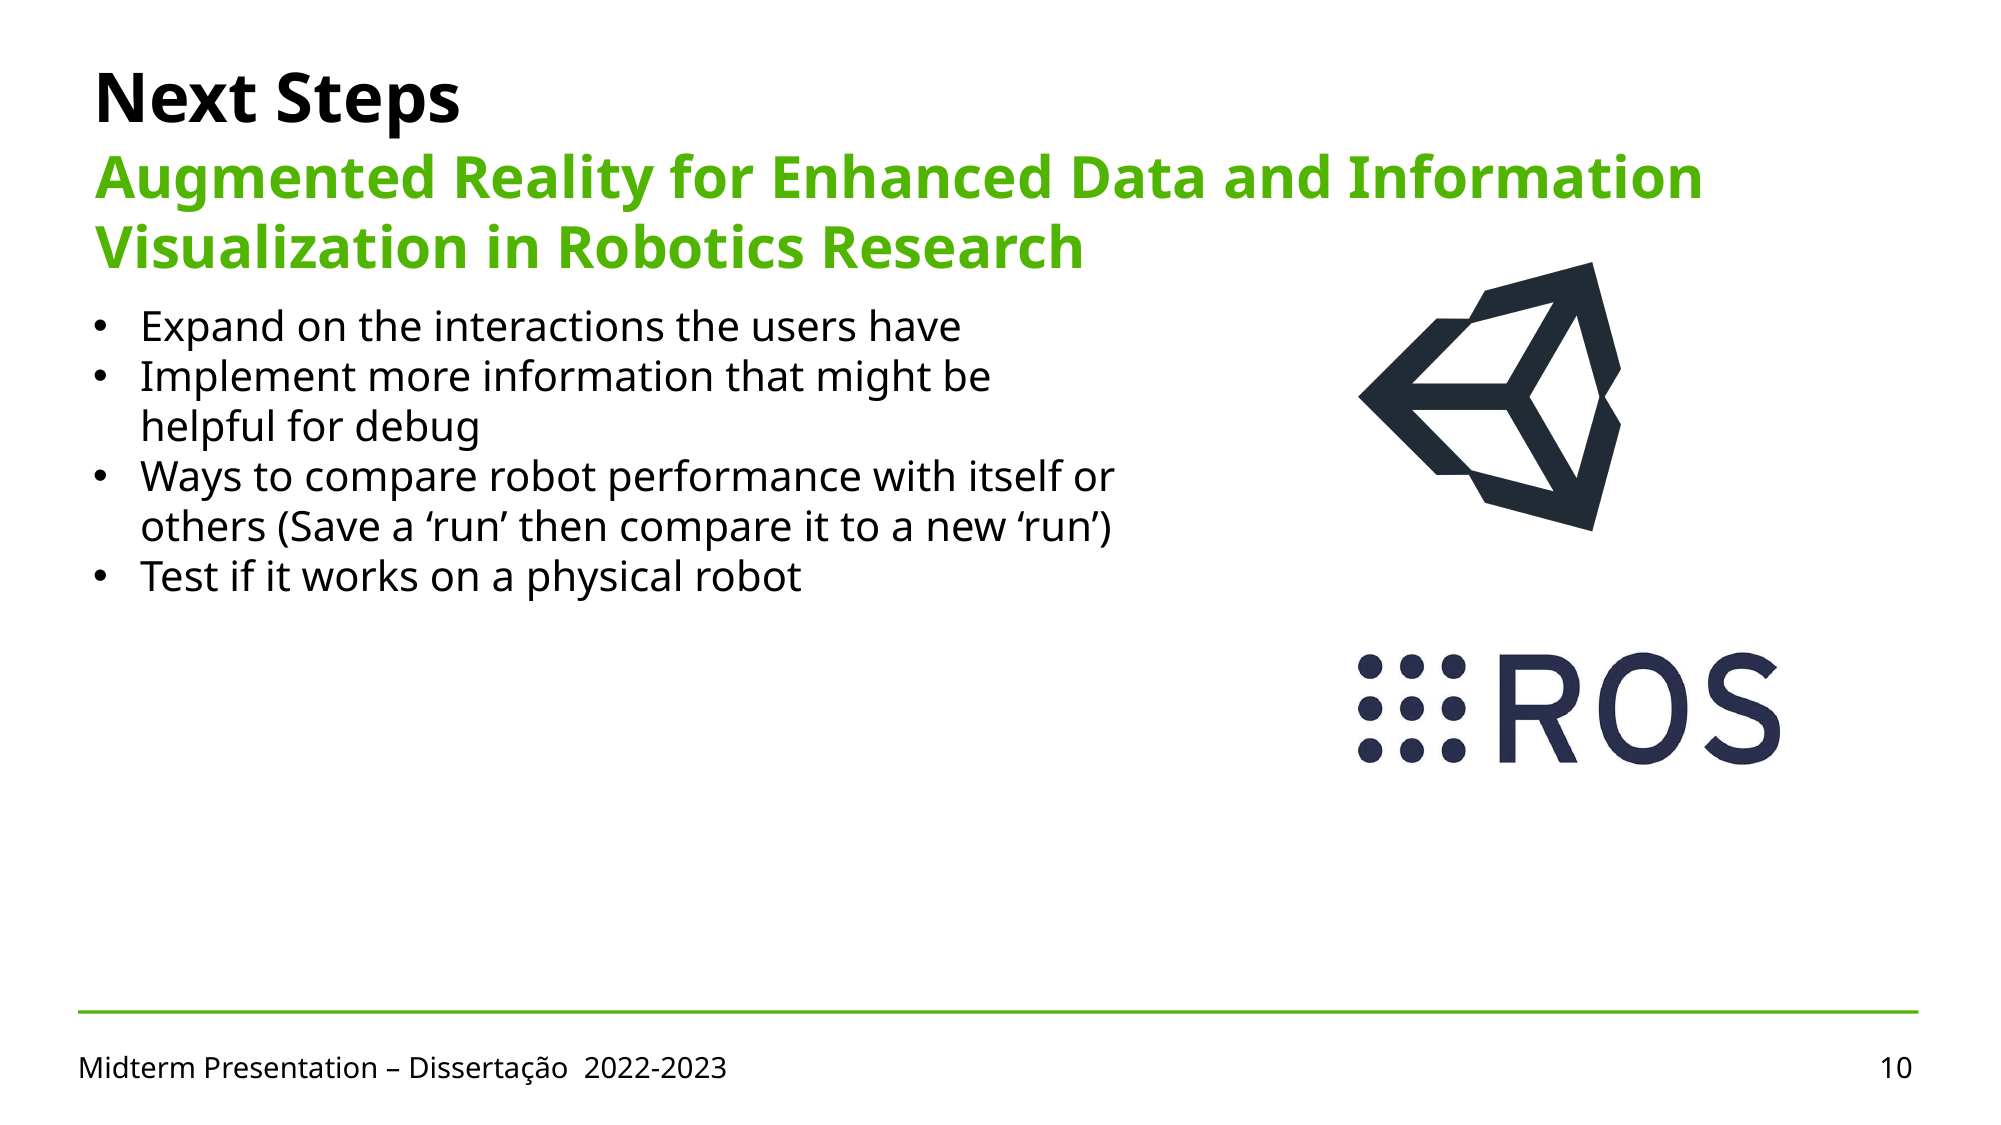

Next Steps
Augmented Reality for Enhanced Data and Information Visualization in Robotics Research
Expand on the interactions the users have
Implement more information that might be helpful for debug
Ways to compare robot performance with itself or others (Save a ‘run’ then compare it to a new ‘run’)
Test if it works on a physical robot
Midterm Presentation – Dissertação 2022-2023